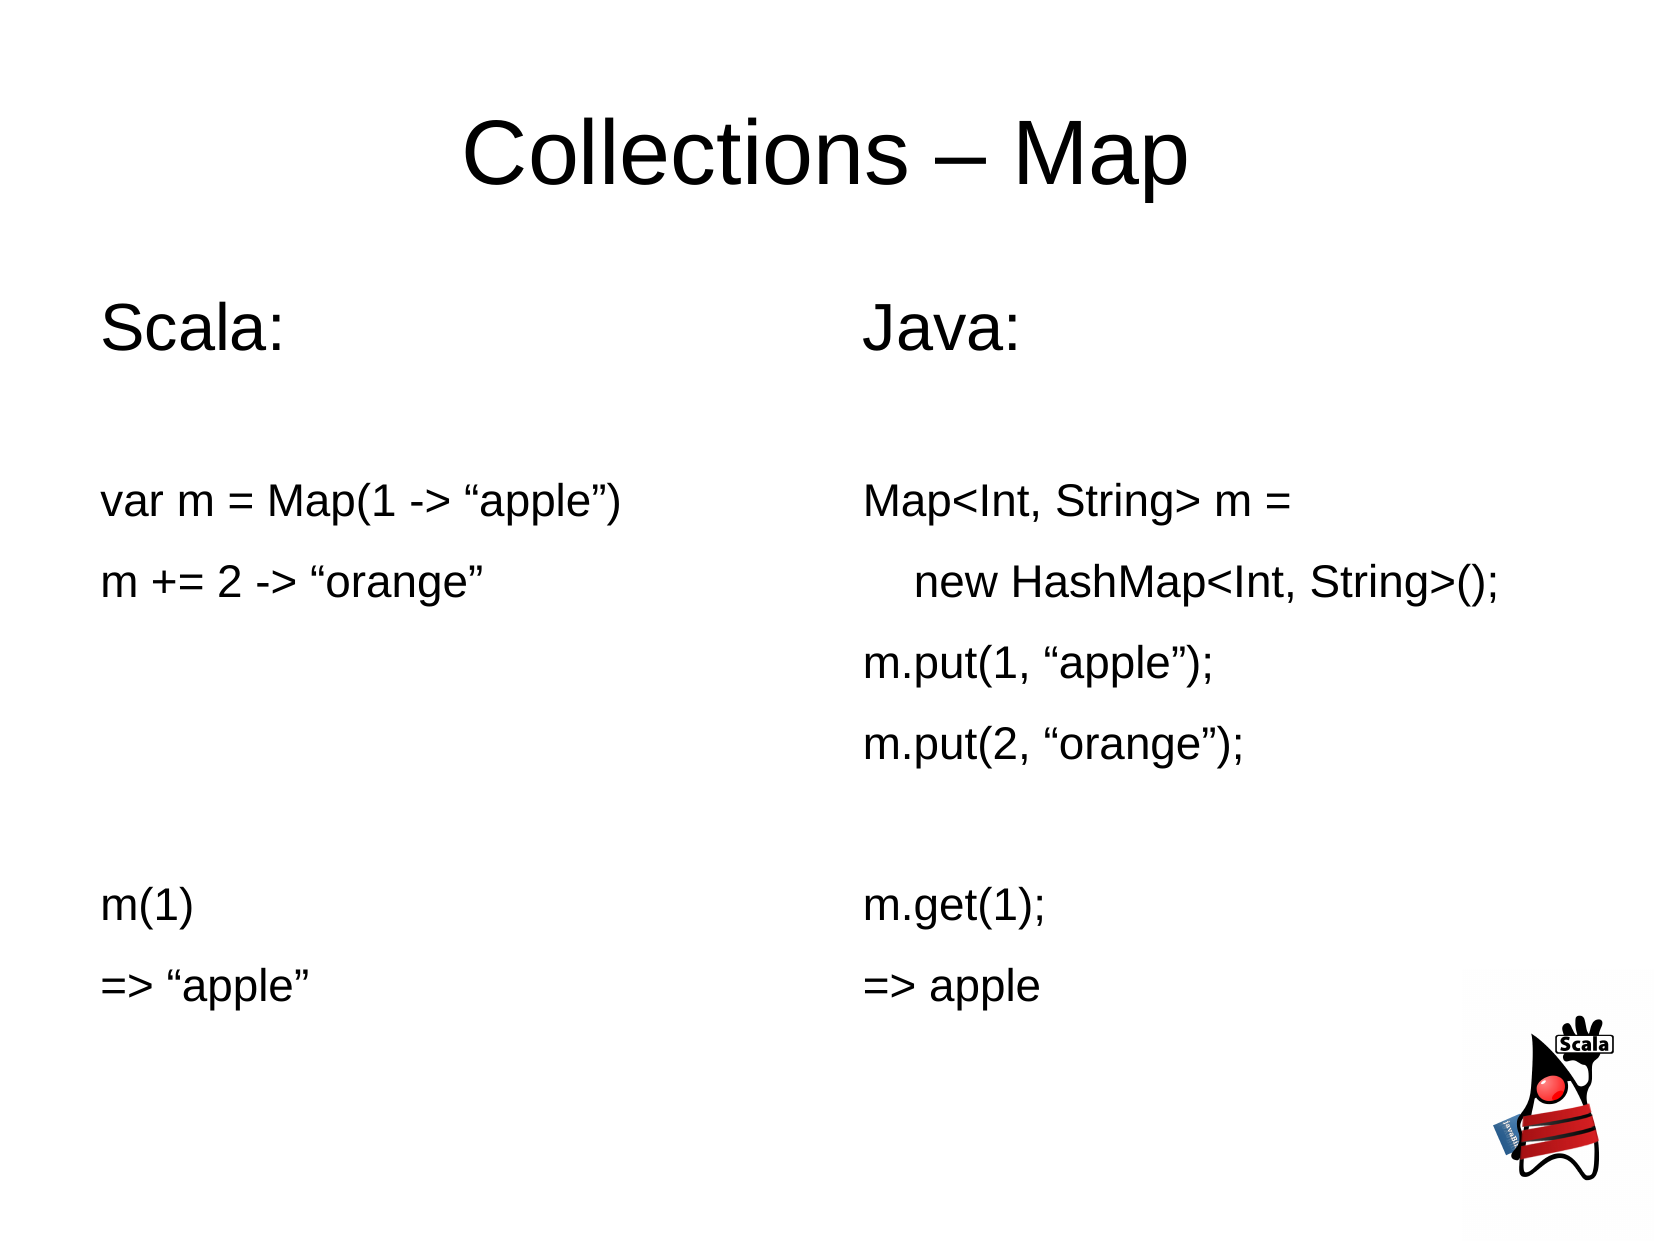

# Collections – Map
Scala:
var m = Map(1 -> “apple”)
m += 2 -> “orange”
m(1)
=> “apple”
Java:
Map<Int, String> m =
 new HashMap<Int, String>();
m.put(1, “apple”);
m.put(2, “orange”);
m.get(1);
=> apple